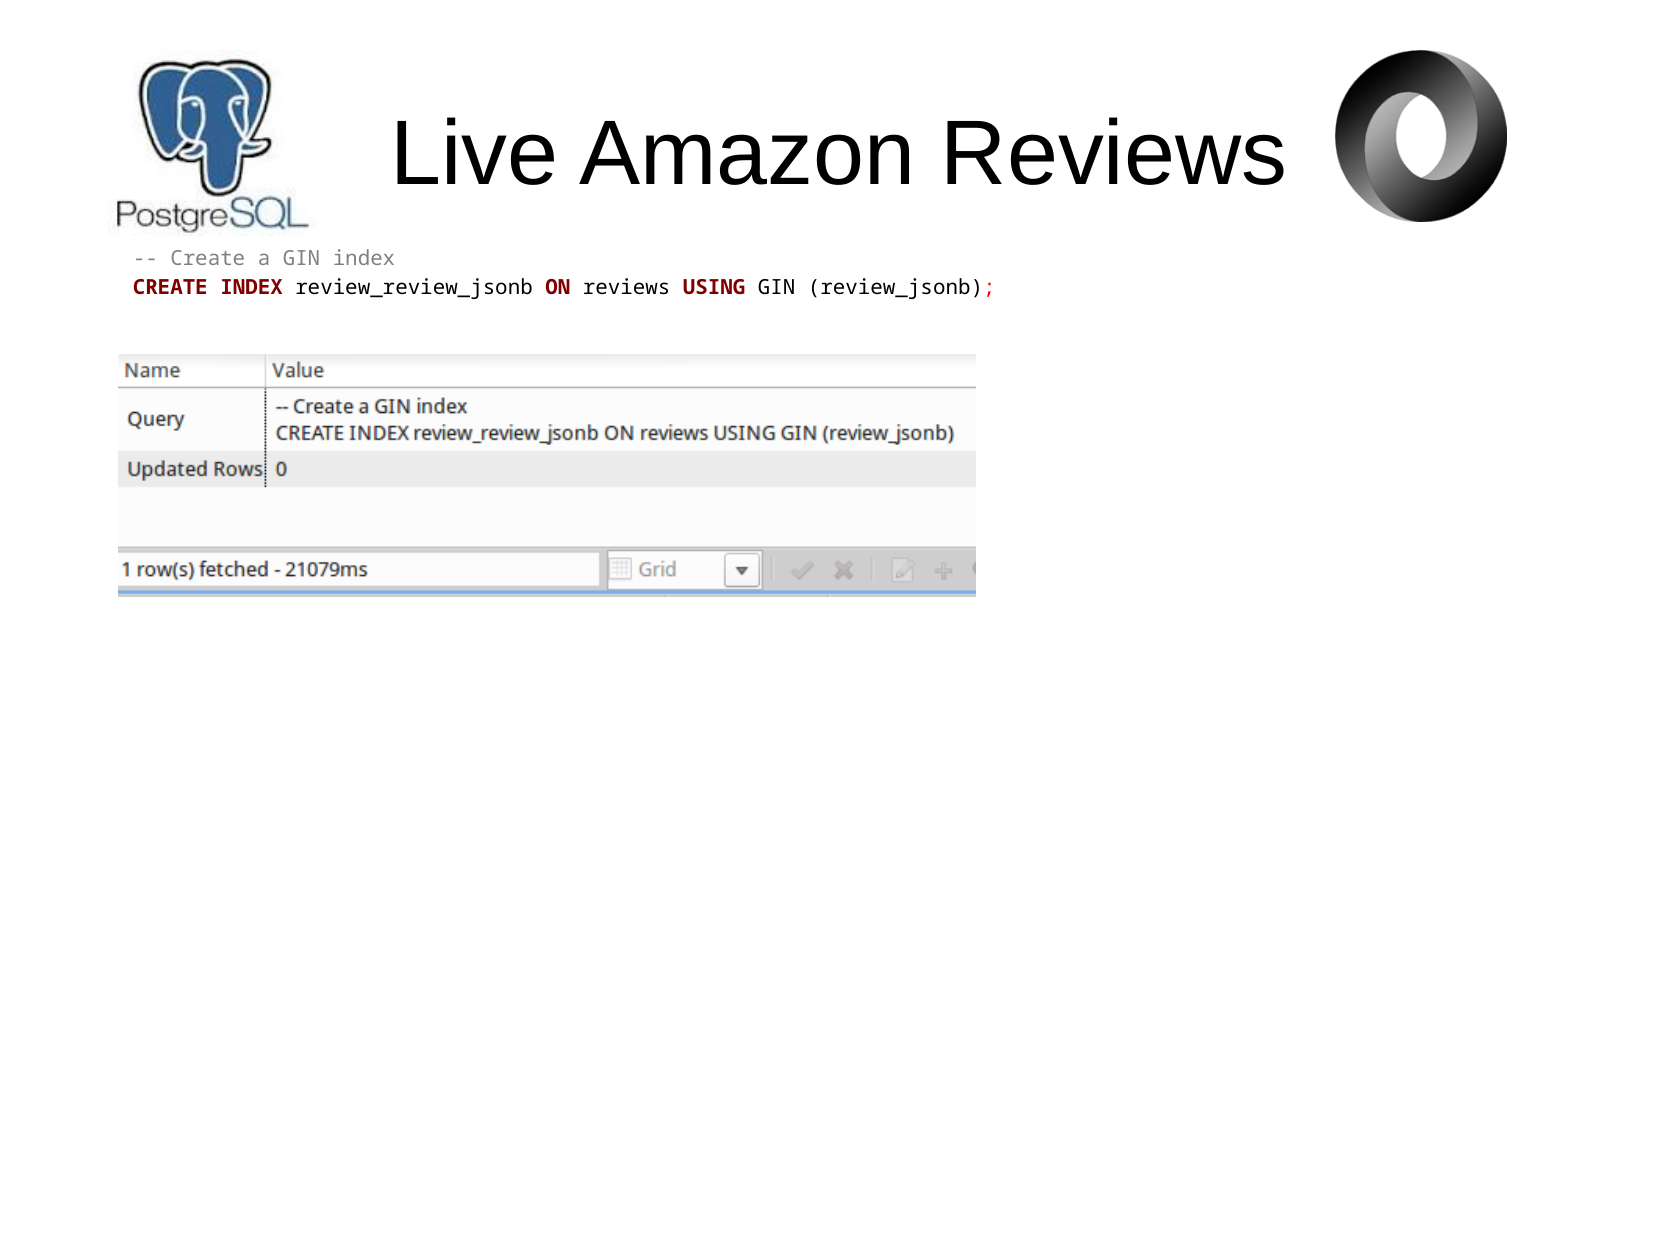

# Live Amazon Reviews
-- Create a GIN index
CREATE INDEX review_review_jsonb ON reviews USING GIN (review_jsonb);